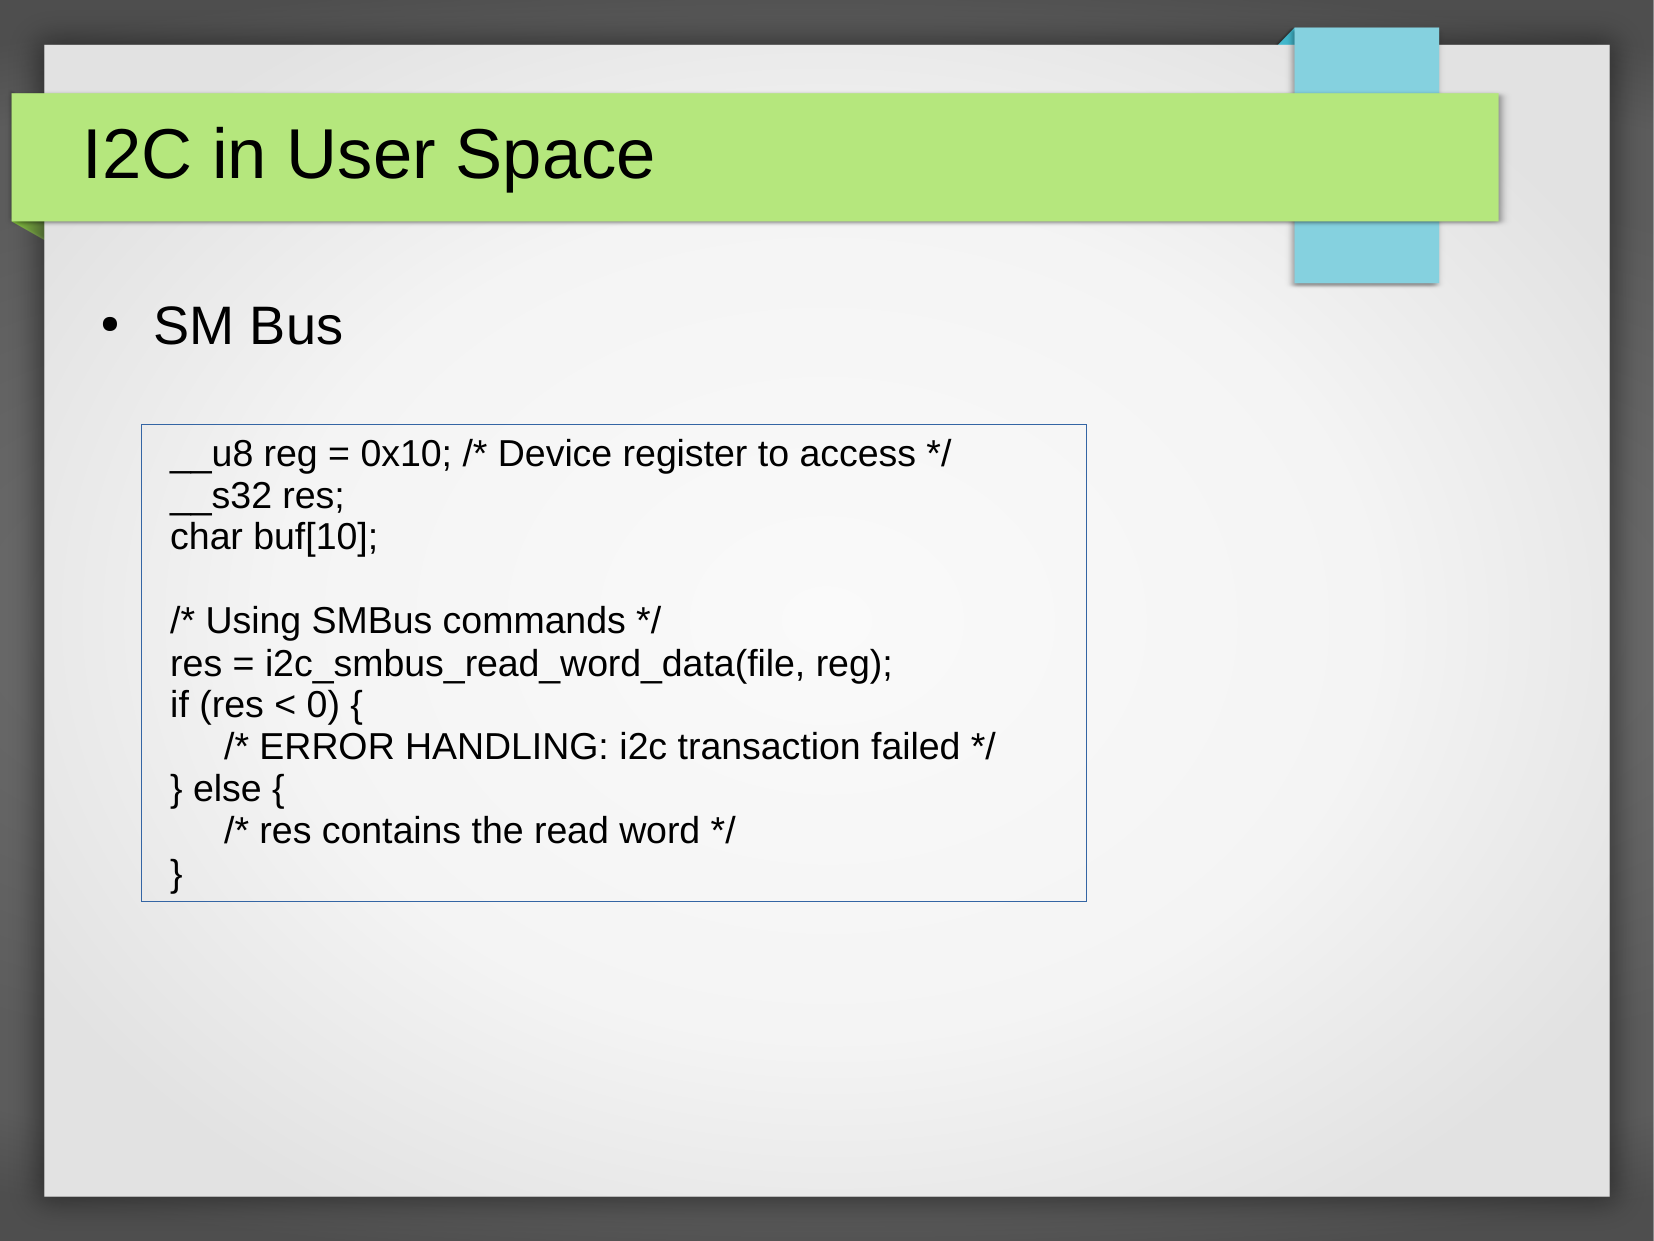

# I2C in User Space
SM Bus
 __u8 reg = 0x10; /* Device register to access */
 __s32 res;
 char buf[10];
 /* Using SMBus commands */
 res = i2c_smbus_read_word_data(file, reg);
 if (res < 0) {
	/* ERROR HANDLING: i2c transaction failed */
 } else {
	/* res contains the read word */
 }